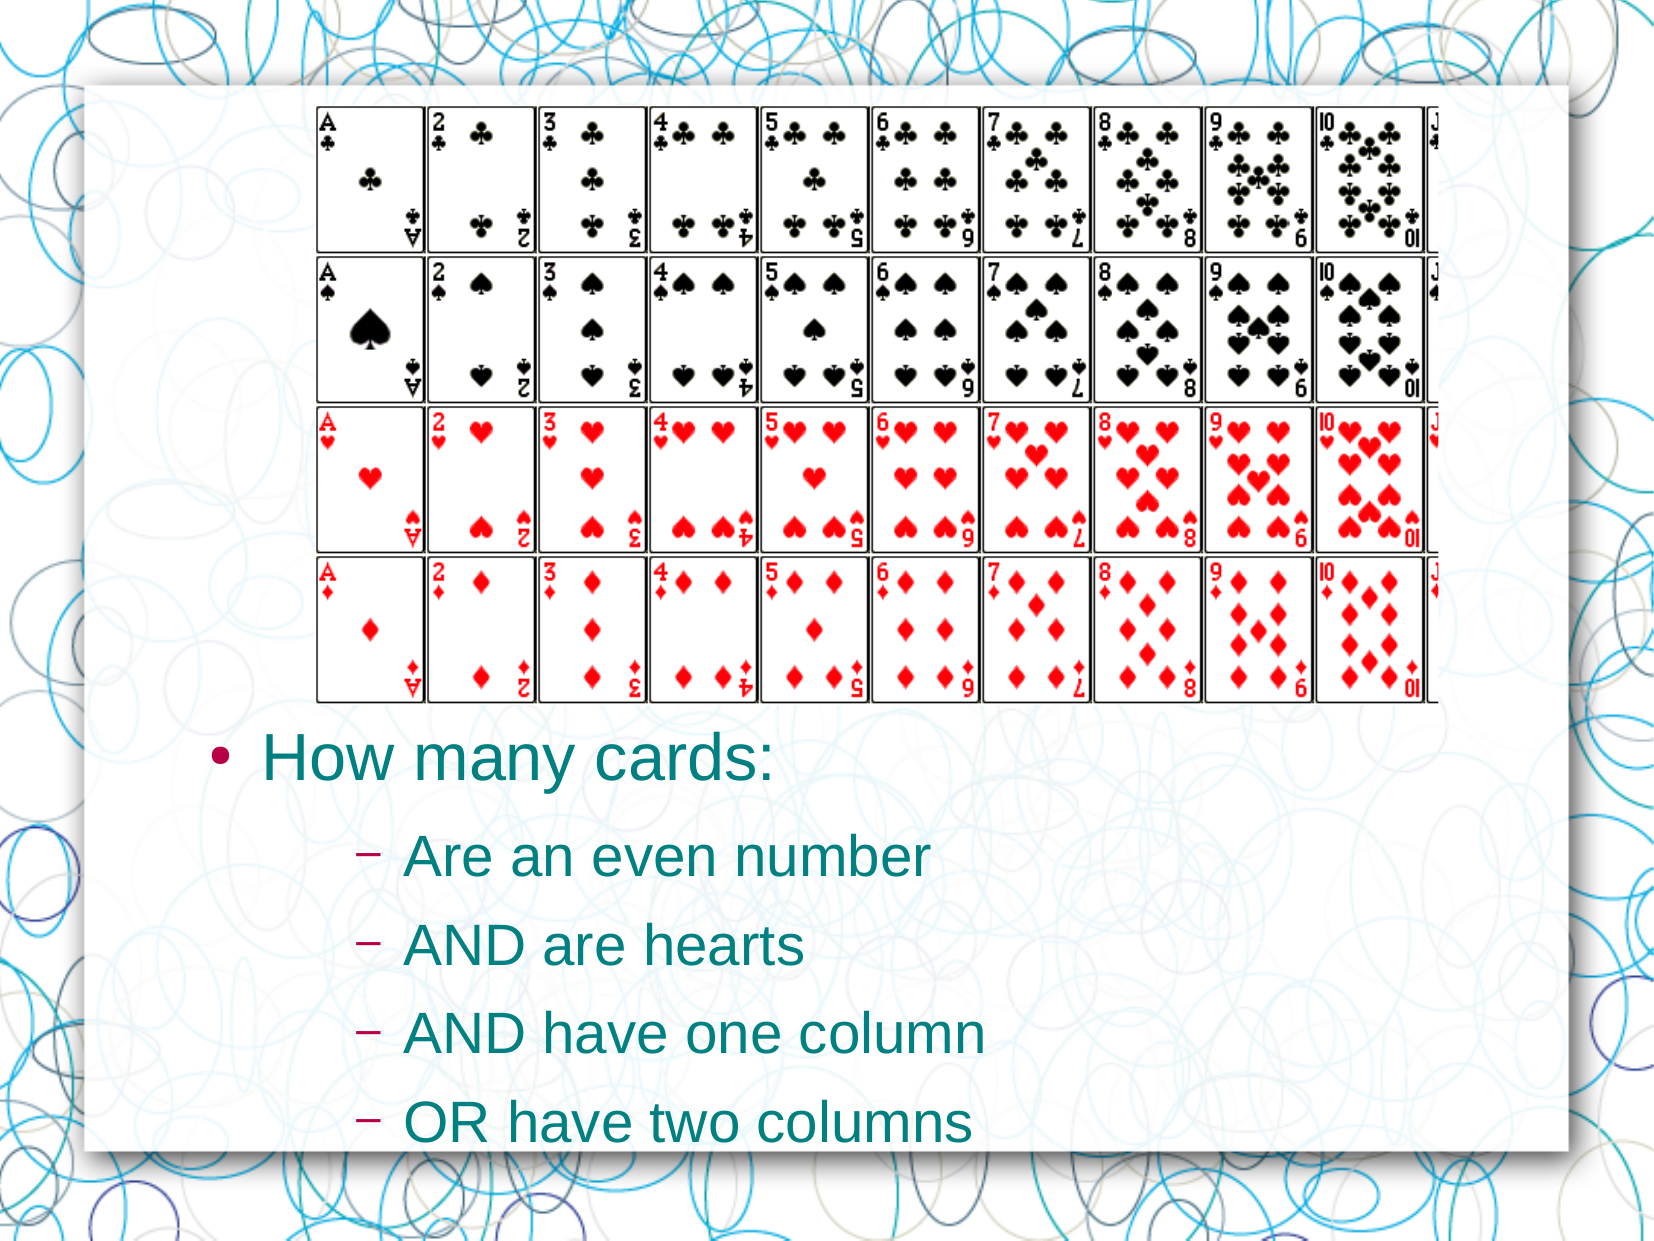

#
How many cards:
Are an even number
AND are hearts
AND have one column
OR have two columns